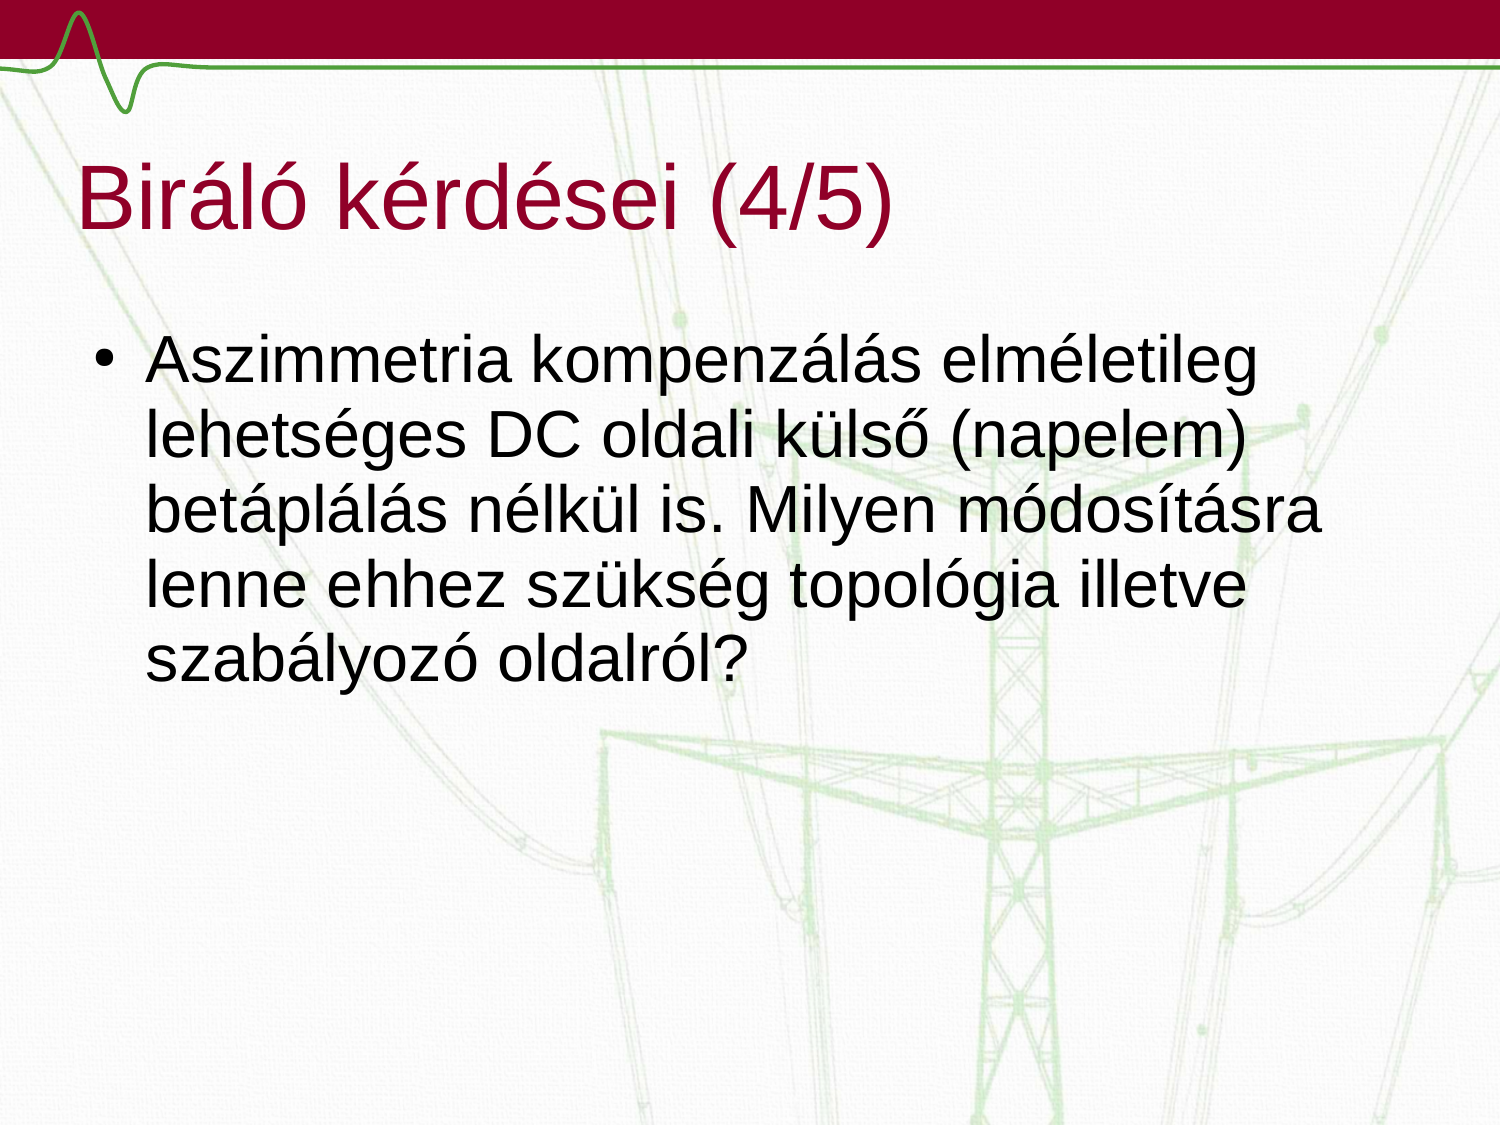

# Biráló kérdései (4/5)
Aszimmetria kompenzálás elméletileg lehetséges DC oldali külső (napelem) betáplálás nélkül is. Milyen módosításra lenne ehhez szükség topológia illetve szabályozó oldalról?